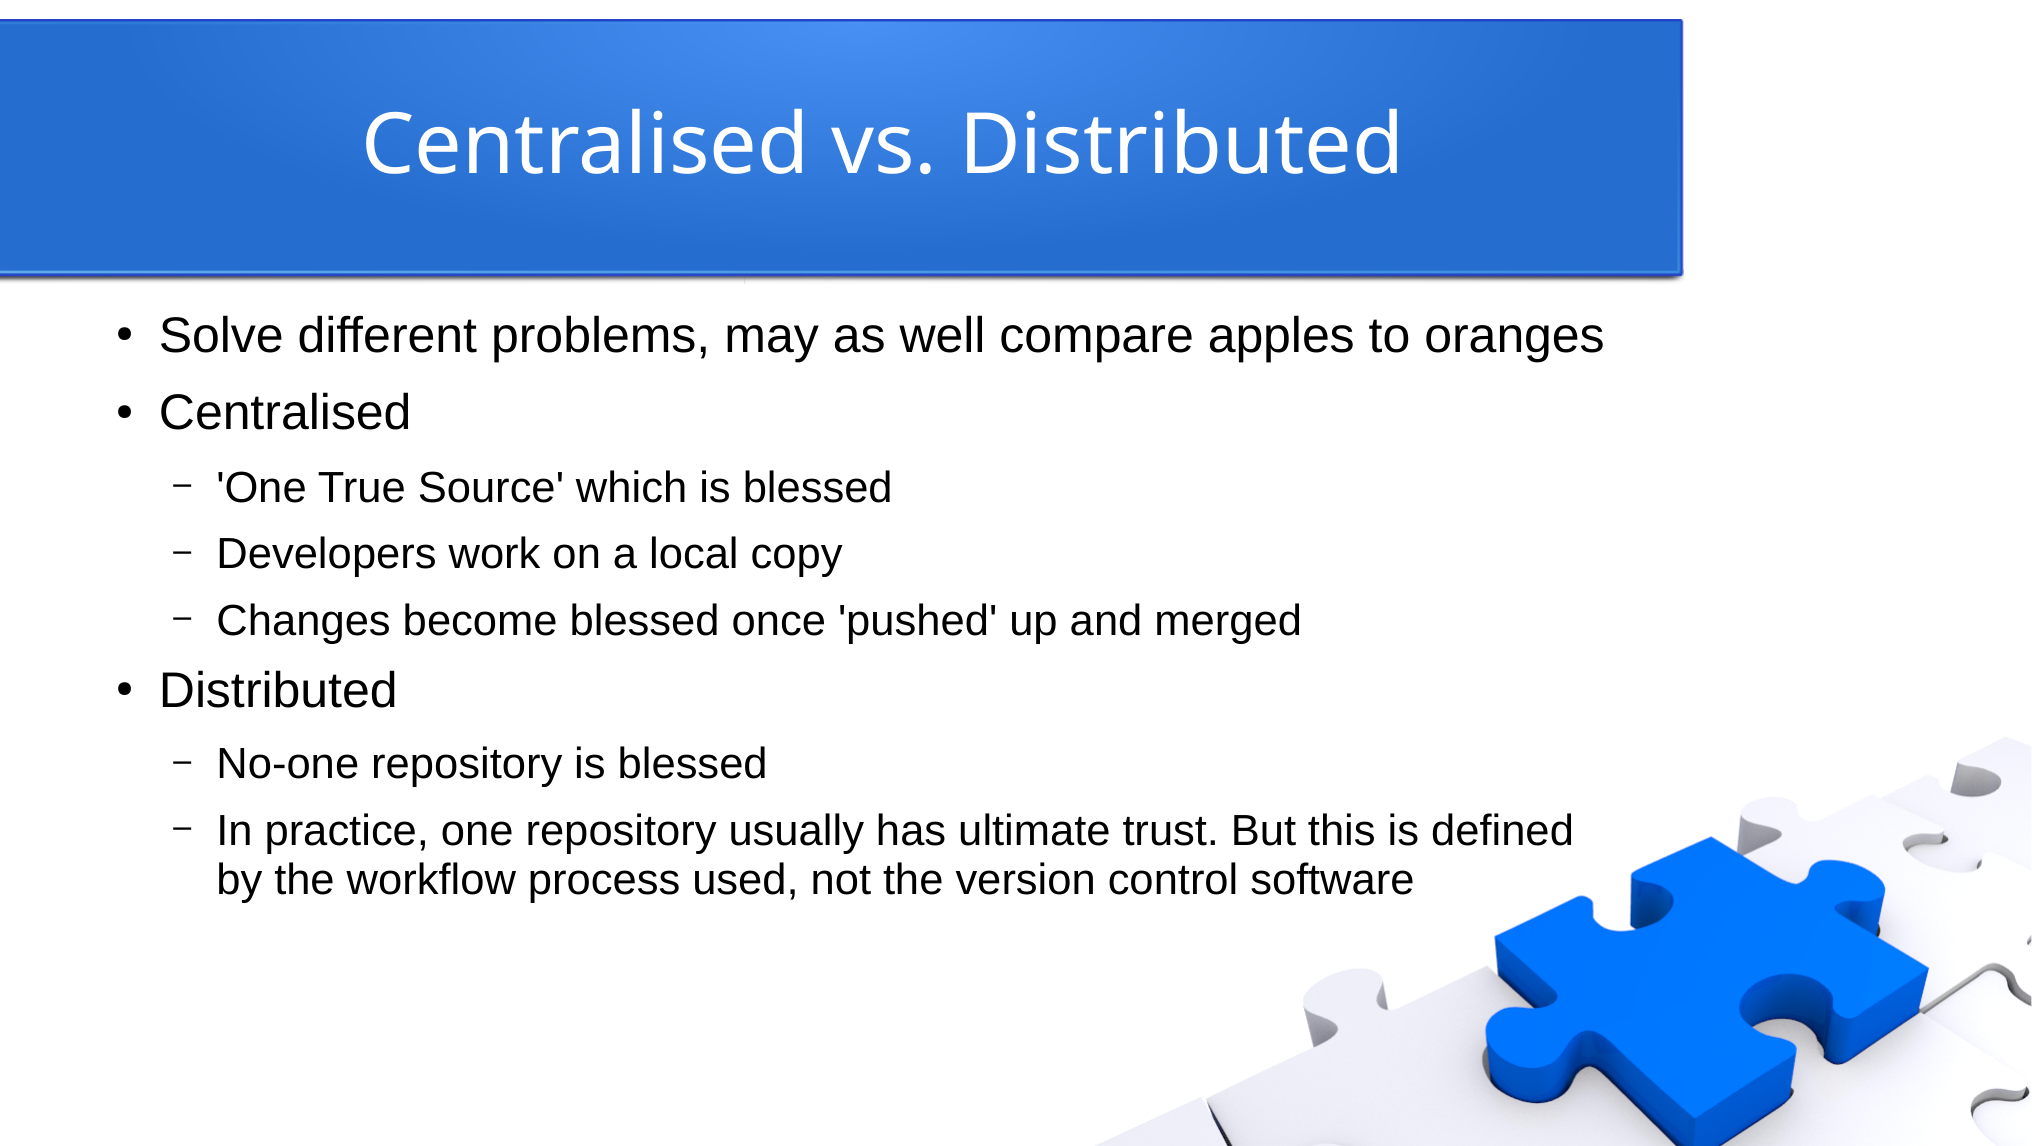

# Centralised vs. Distributed
Solve different problems, may as well compare apples to oranges
Centralised
'One True Source' which is blessed
Developers work on a local copy
Changes become blessed once 'pushed' up and merged
Distributed
No-one repository is blessed
In practice, one repository usually has ultimate trust. But this is defined by the workflow process used, not the version control software